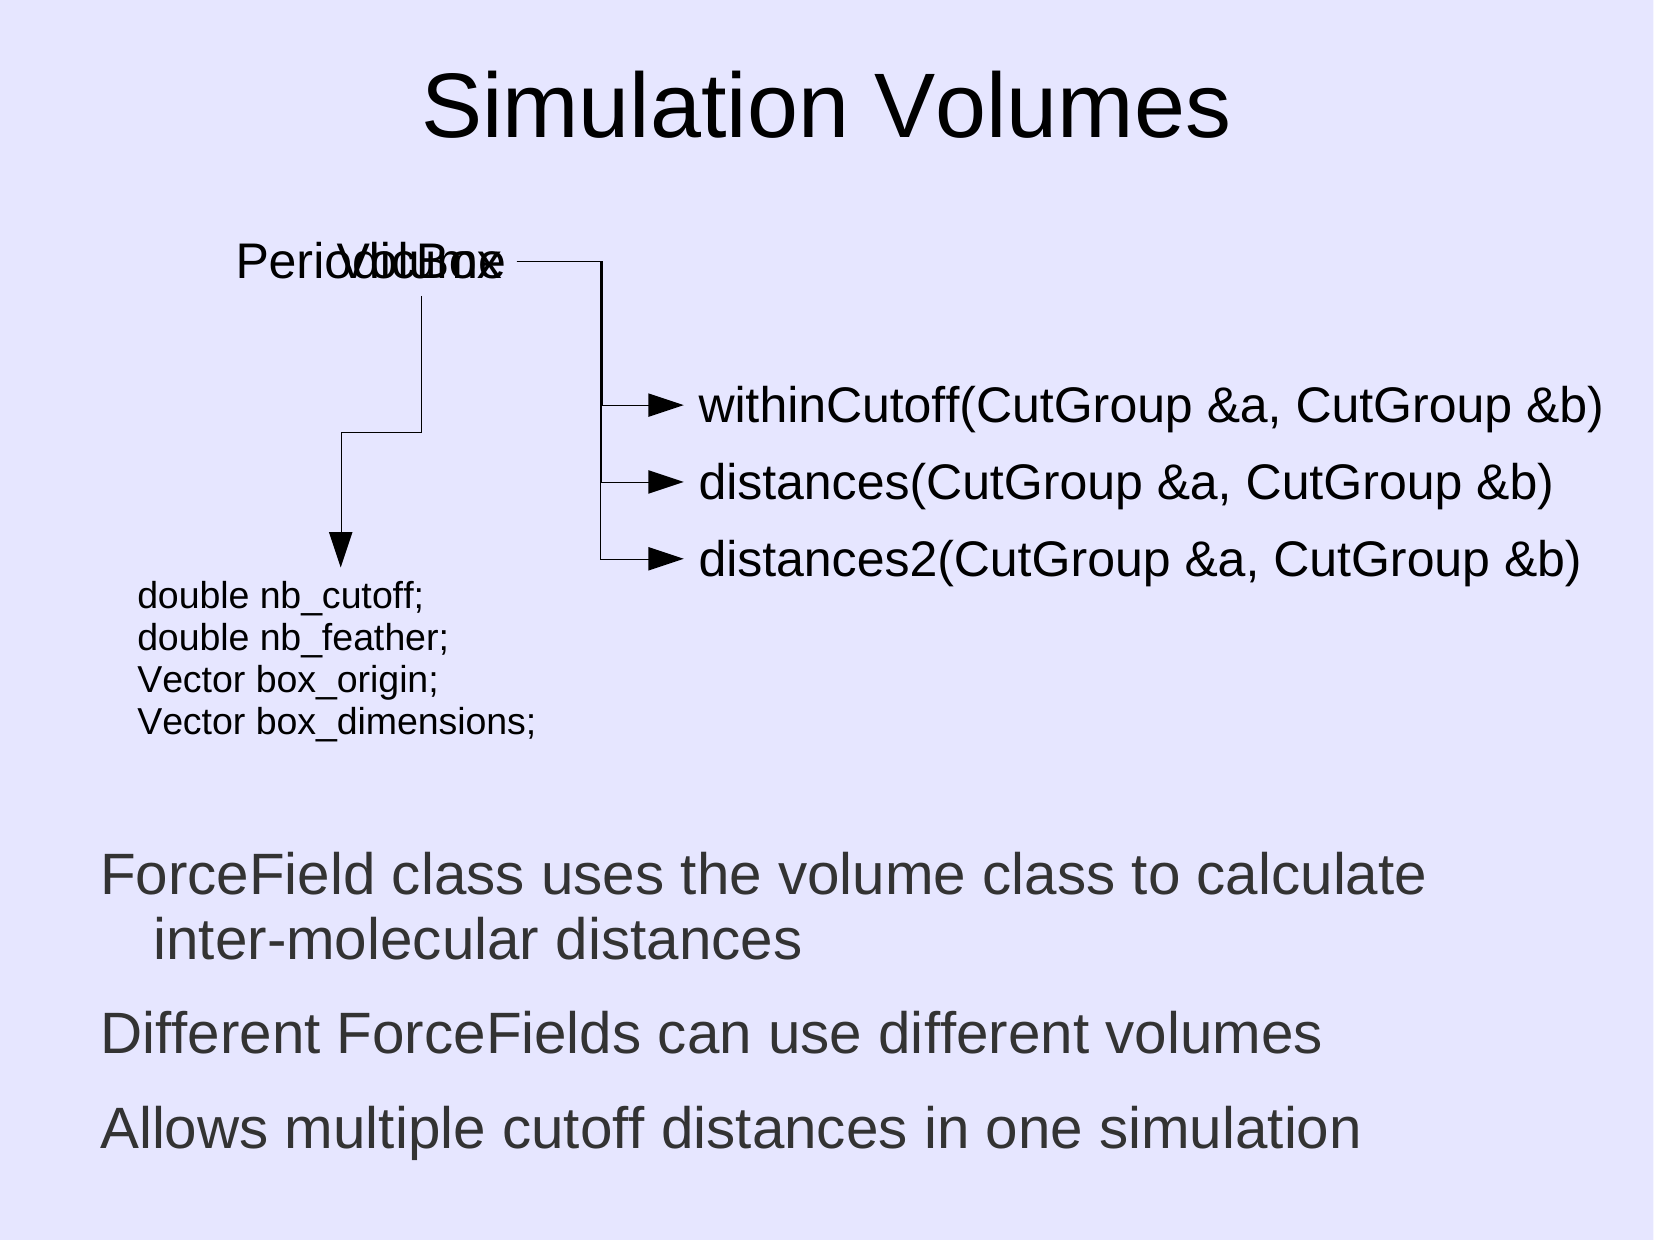

# Simulation Volumes
PeriodicBox
Volume
withinCutoff(CutGroup &a, CutGroup &b)
distances(CutGroup &a, CutGroup &b)
distances2(CutGroup &a, CutGroup &b)
double nb_cutoff;
double nb_feather;
Vector box_origin;
Vector box_dimensions;
ForceField class uses the volume class to calculate inter-molecular distances
Different ForceFields can use different volumes
Allows multiple cutoff distances in one simulation